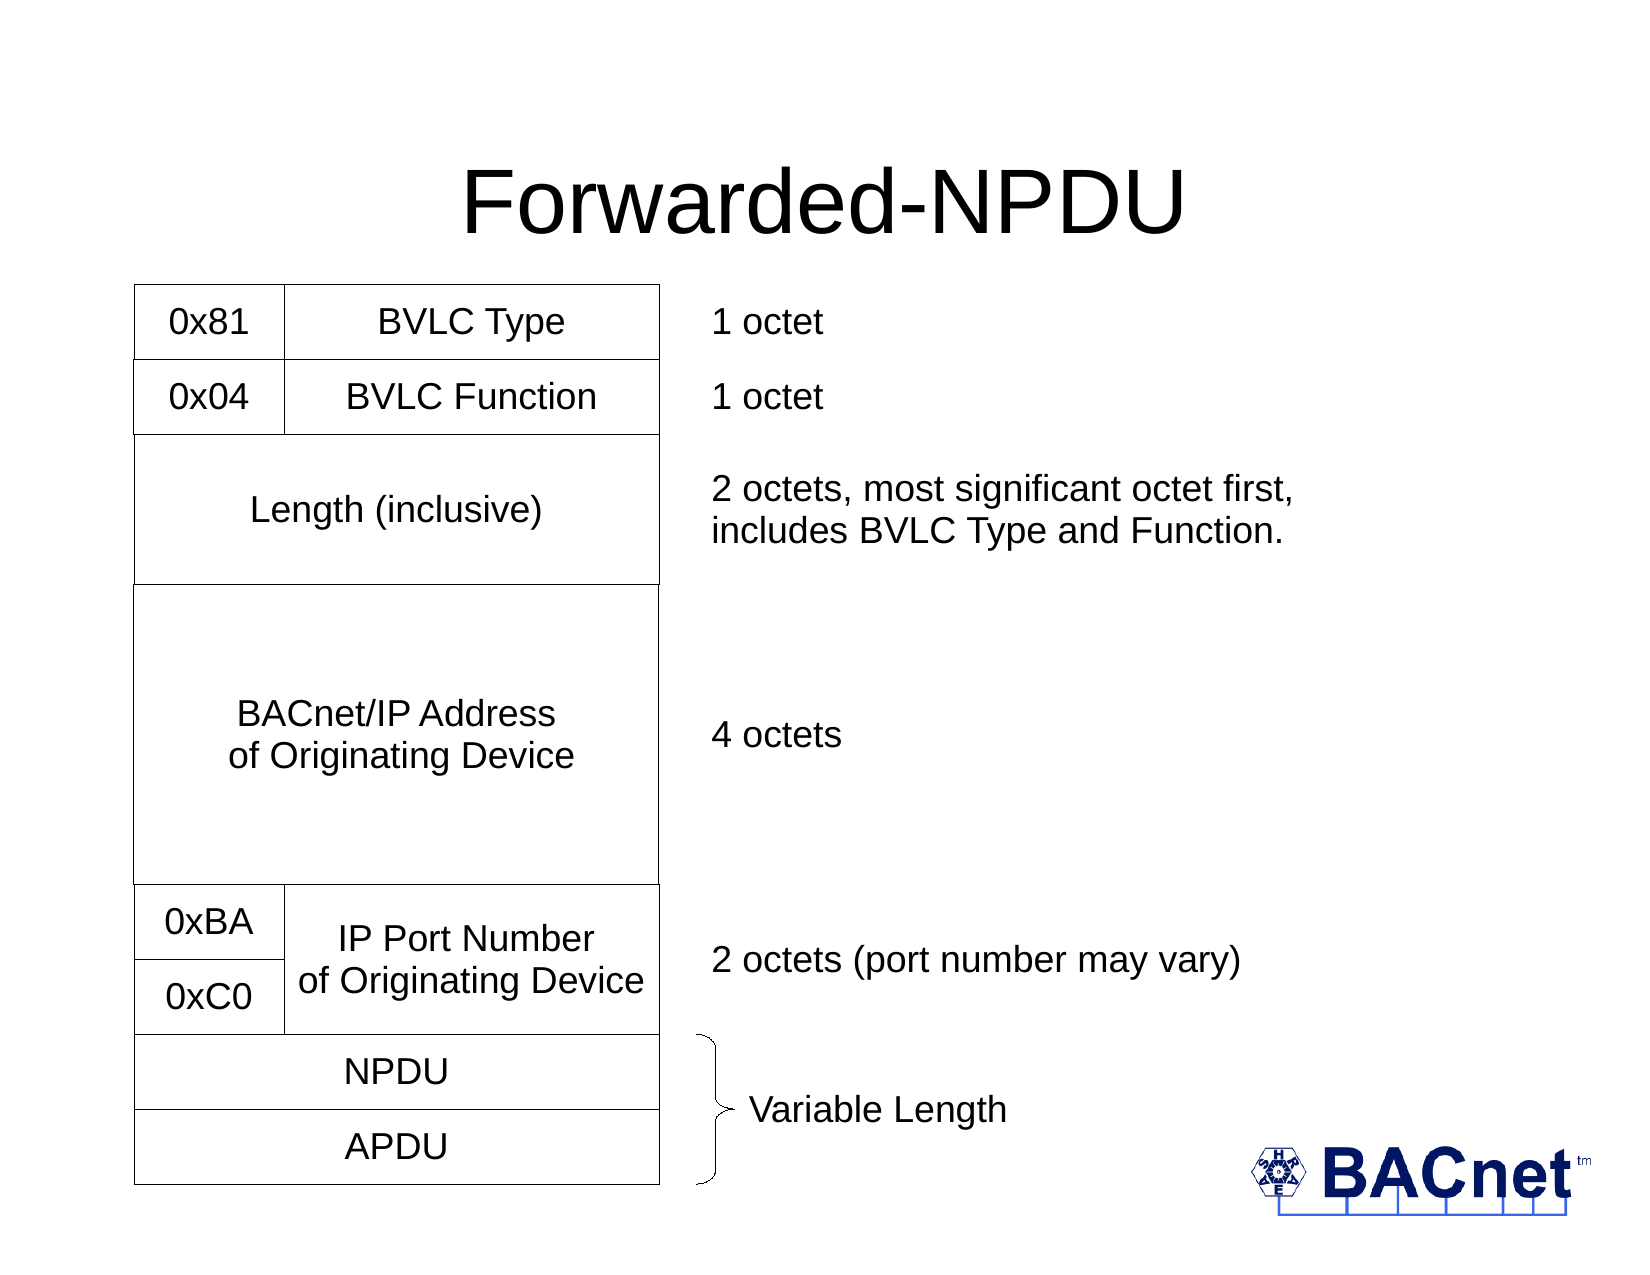

# Forwarded-NPDU
0x81
BVLC Type
1 octet
0x04
BVLC Function
1 octet
Length (inclusive)
2 octets, most significant octet first, includes BVLC Type and Function.
BACnet/IP Address
 of Originating Device
4 octets
0xBA
IP Port Number
of Originating Device
2 octets (port number may vary)
0xC0
NPDU
Variable Length
APDU